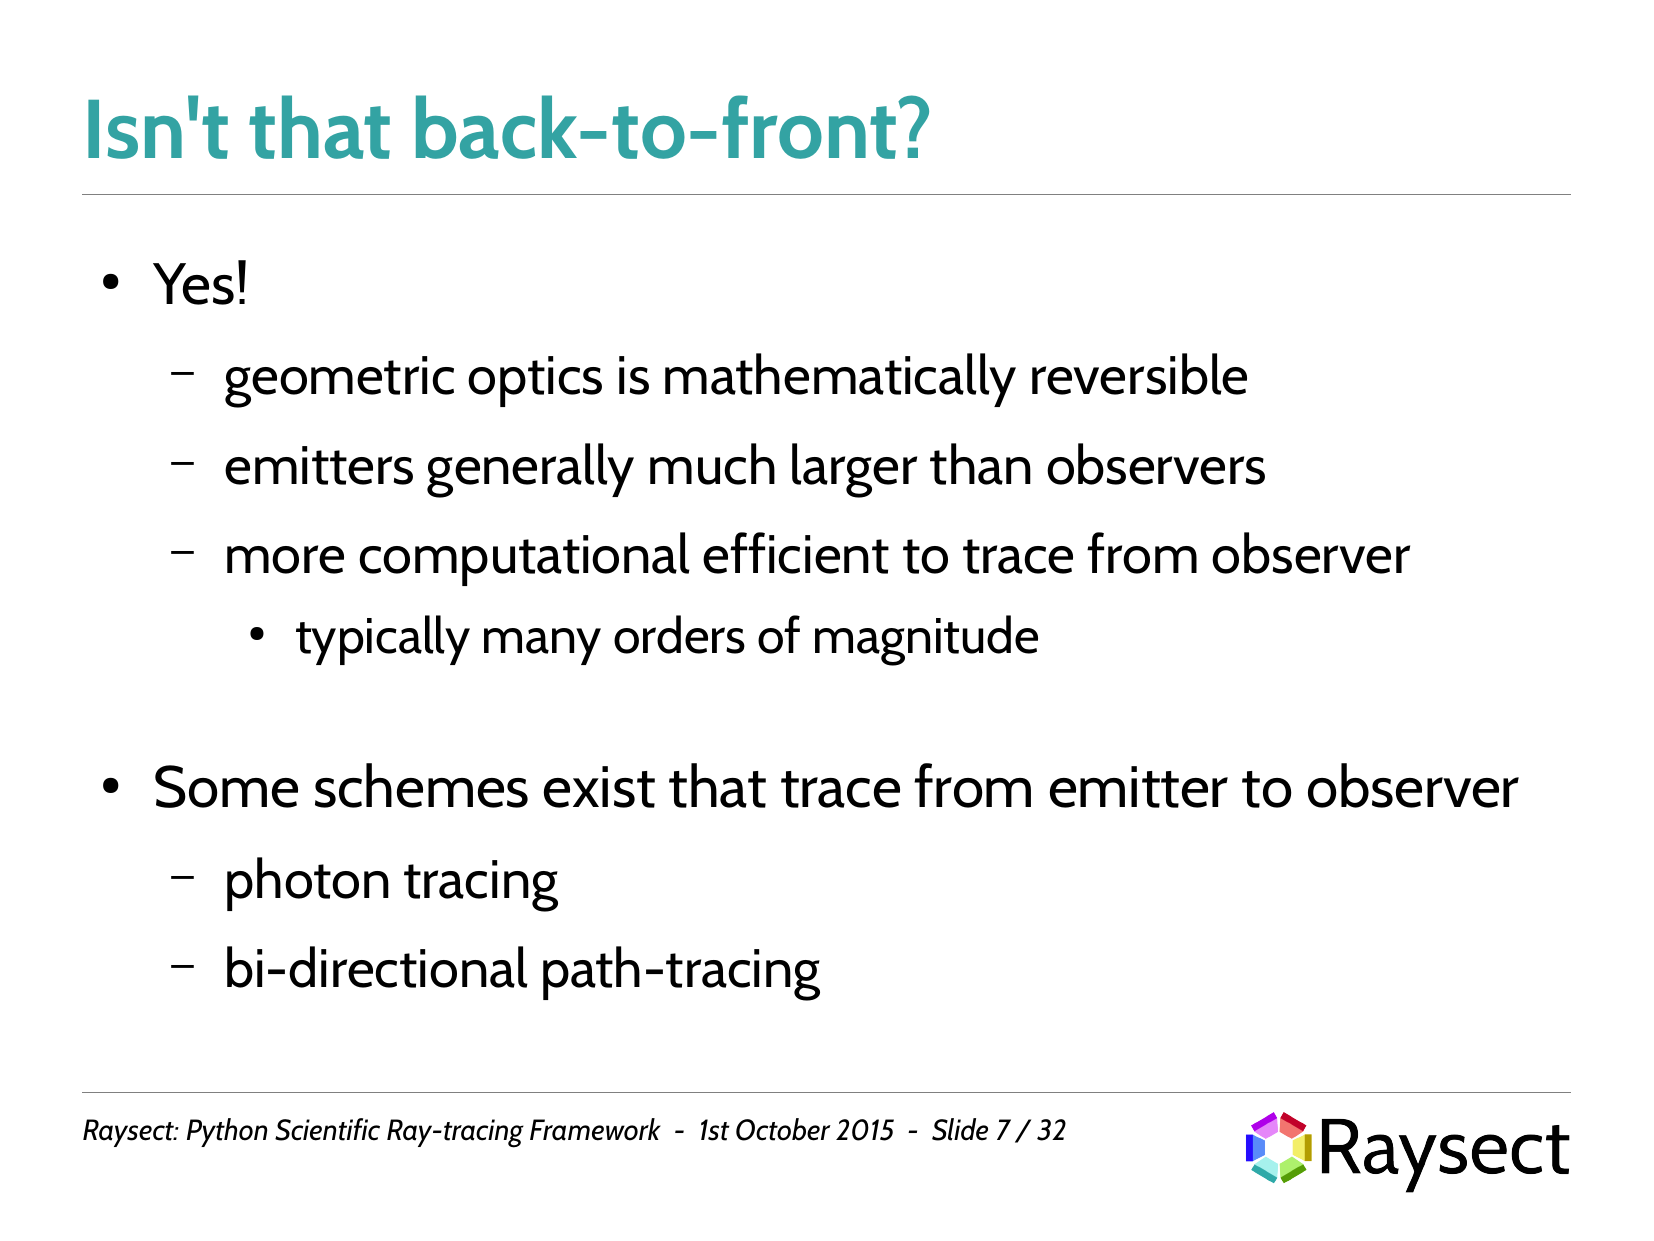

# Isn't that back-to-front?
Yes!
geometric optics is mathematically reversible
emitters generally much larger than observers
more computational efficient to trace from observer
typically many orders of magnitude
Some schemes exist that trace from emitter to observer
photon tracing
bi-directional path-tracing
1st October 2015